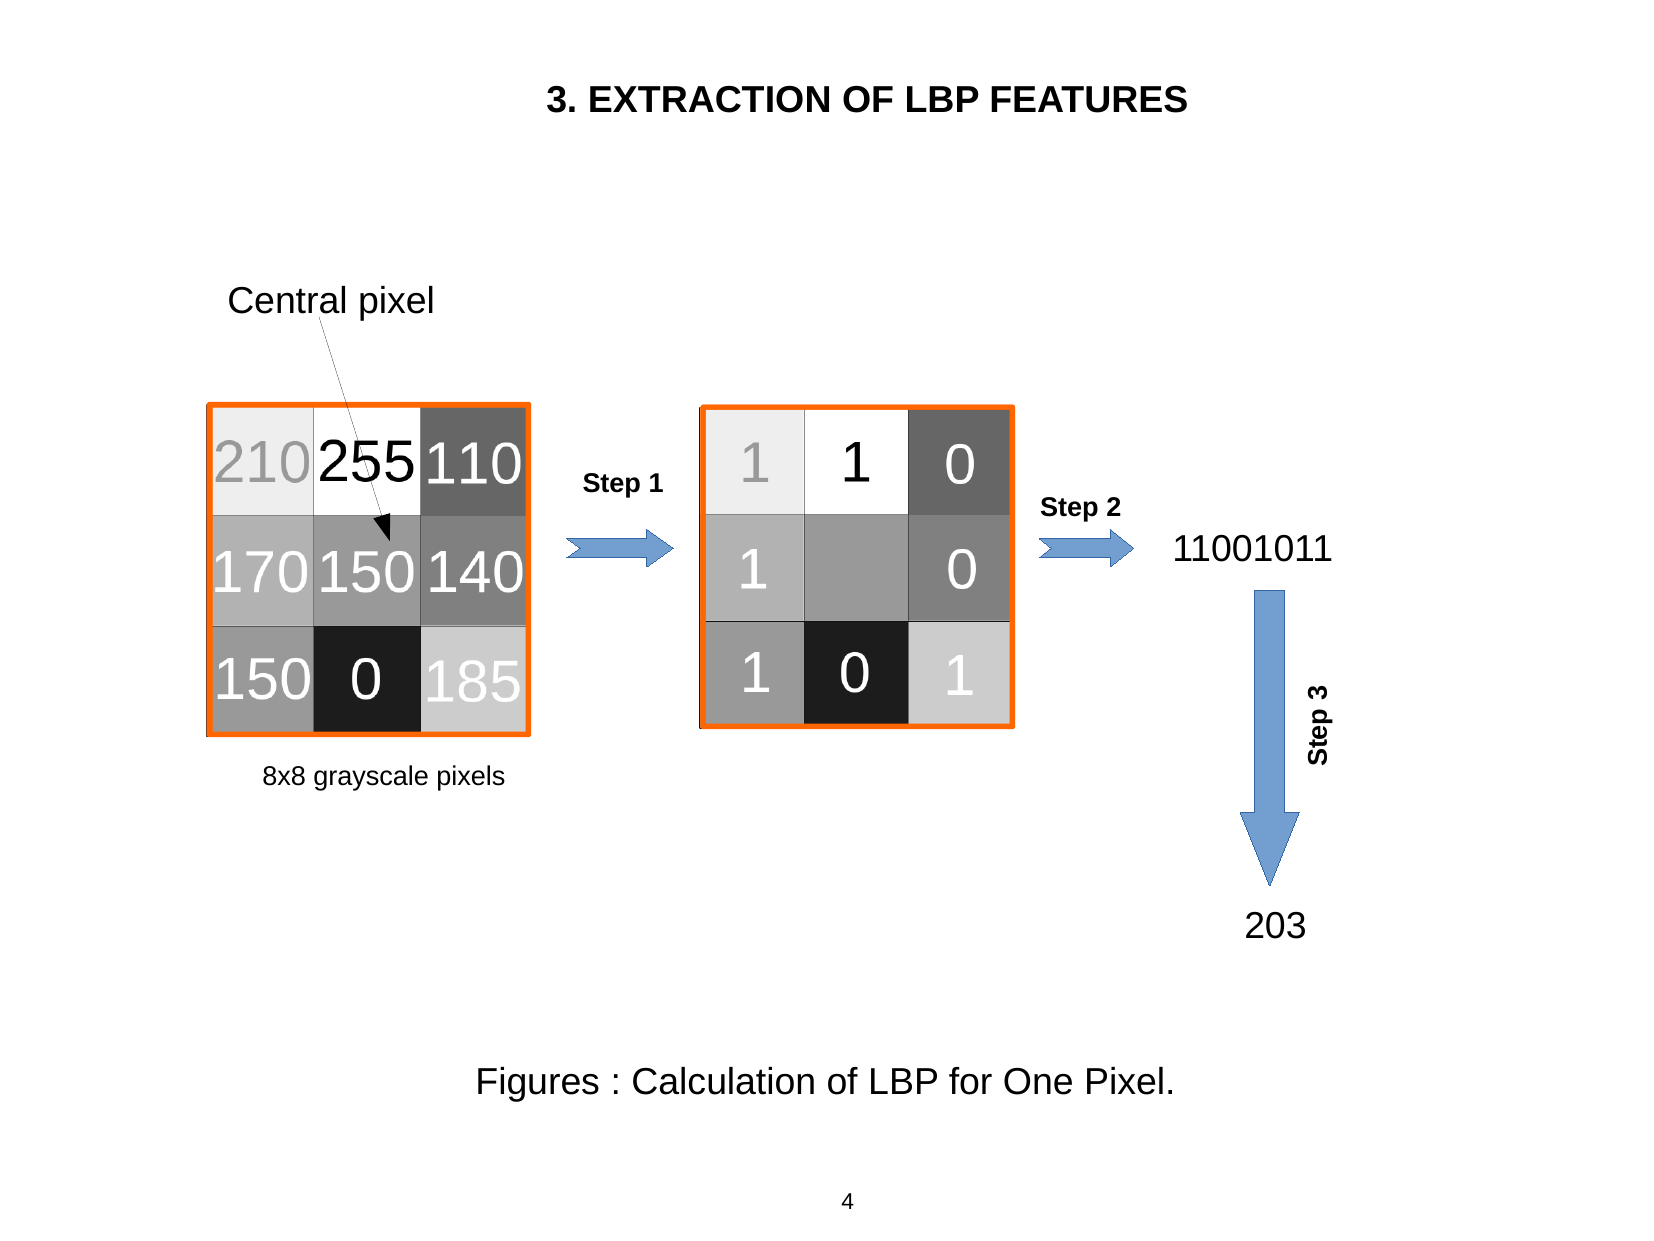

3. EXTRACTION OF LBP FEATURES
Central pixel
Step 1
Step 2
11001011
Step 3
8x8 grayscale pixels
203
Figures : Calculation of LBP for One Pixel.
4